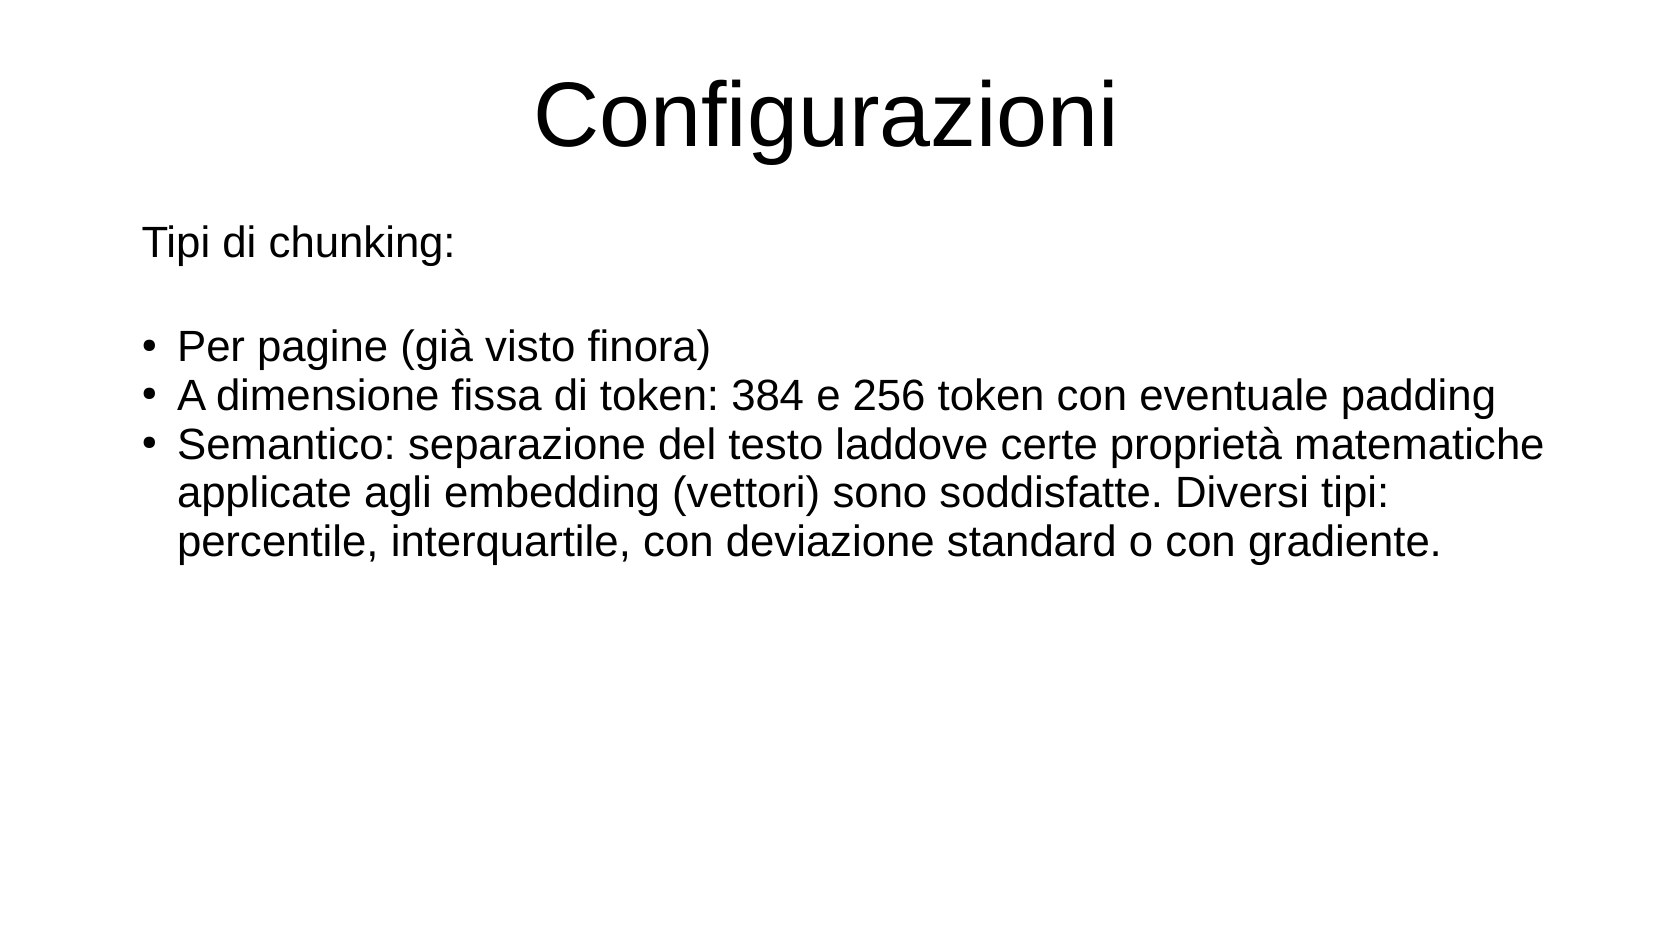

# Configurazioni
Tipi di chunking:
Per pagine (già visto finora)
A dimensione fissa di token: 384 e 256 token con eventuale padding
Semantico: separazione del testo laddove certe proprietà matematiche applicate agli embedding (vettori) sono soddisfatte. Diversi tipi: percentile, interquartile, con deviazione standard o con gradiente.